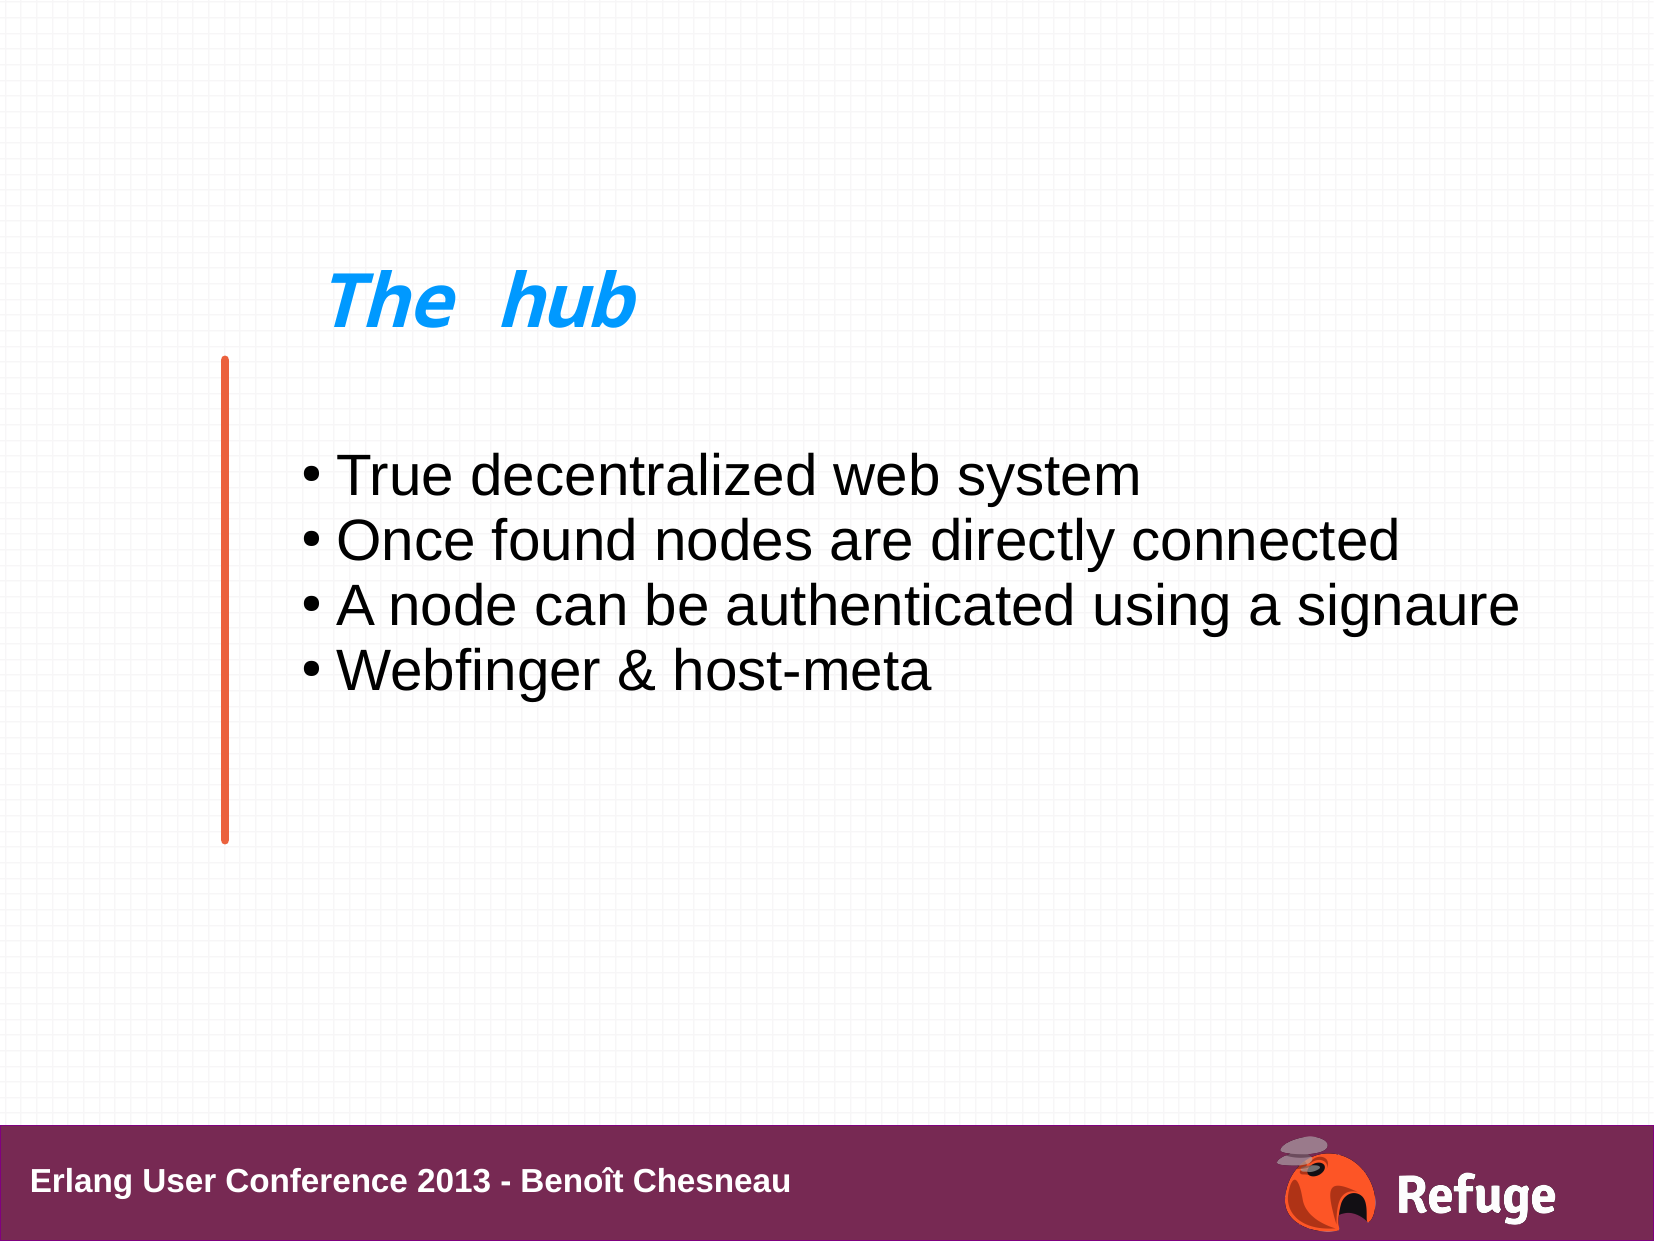

The hub
True decentralized web system
Once found nodes are directly connected
A node can be authenticated using a signaure
Webfinger & host-meta
Erlang User Conference 2013 - Benoît Chesneau